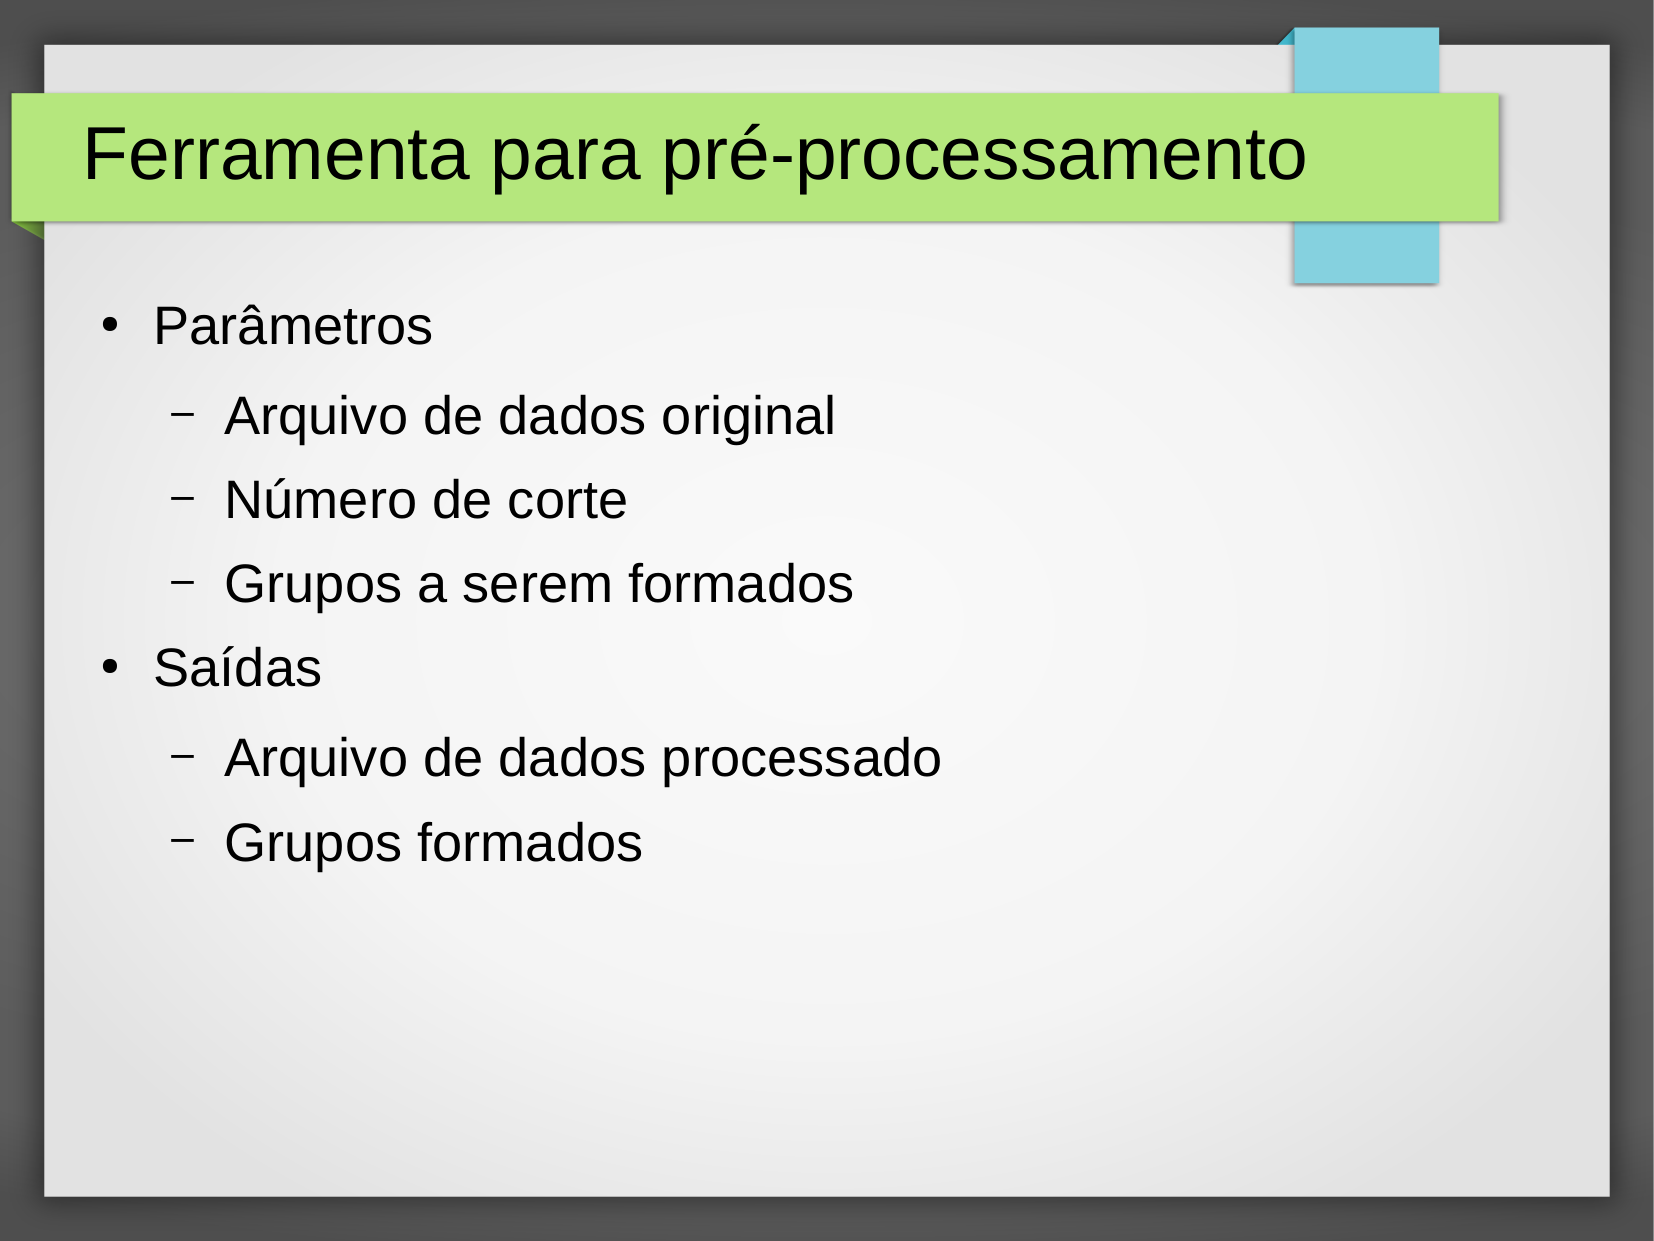

# Ferramenta para pré-processamento
Parâmetros
Arquivo de dados original
Número de corte
Grupos a serem formados
Saídas
Arquivo de dados processado
Grupos formados